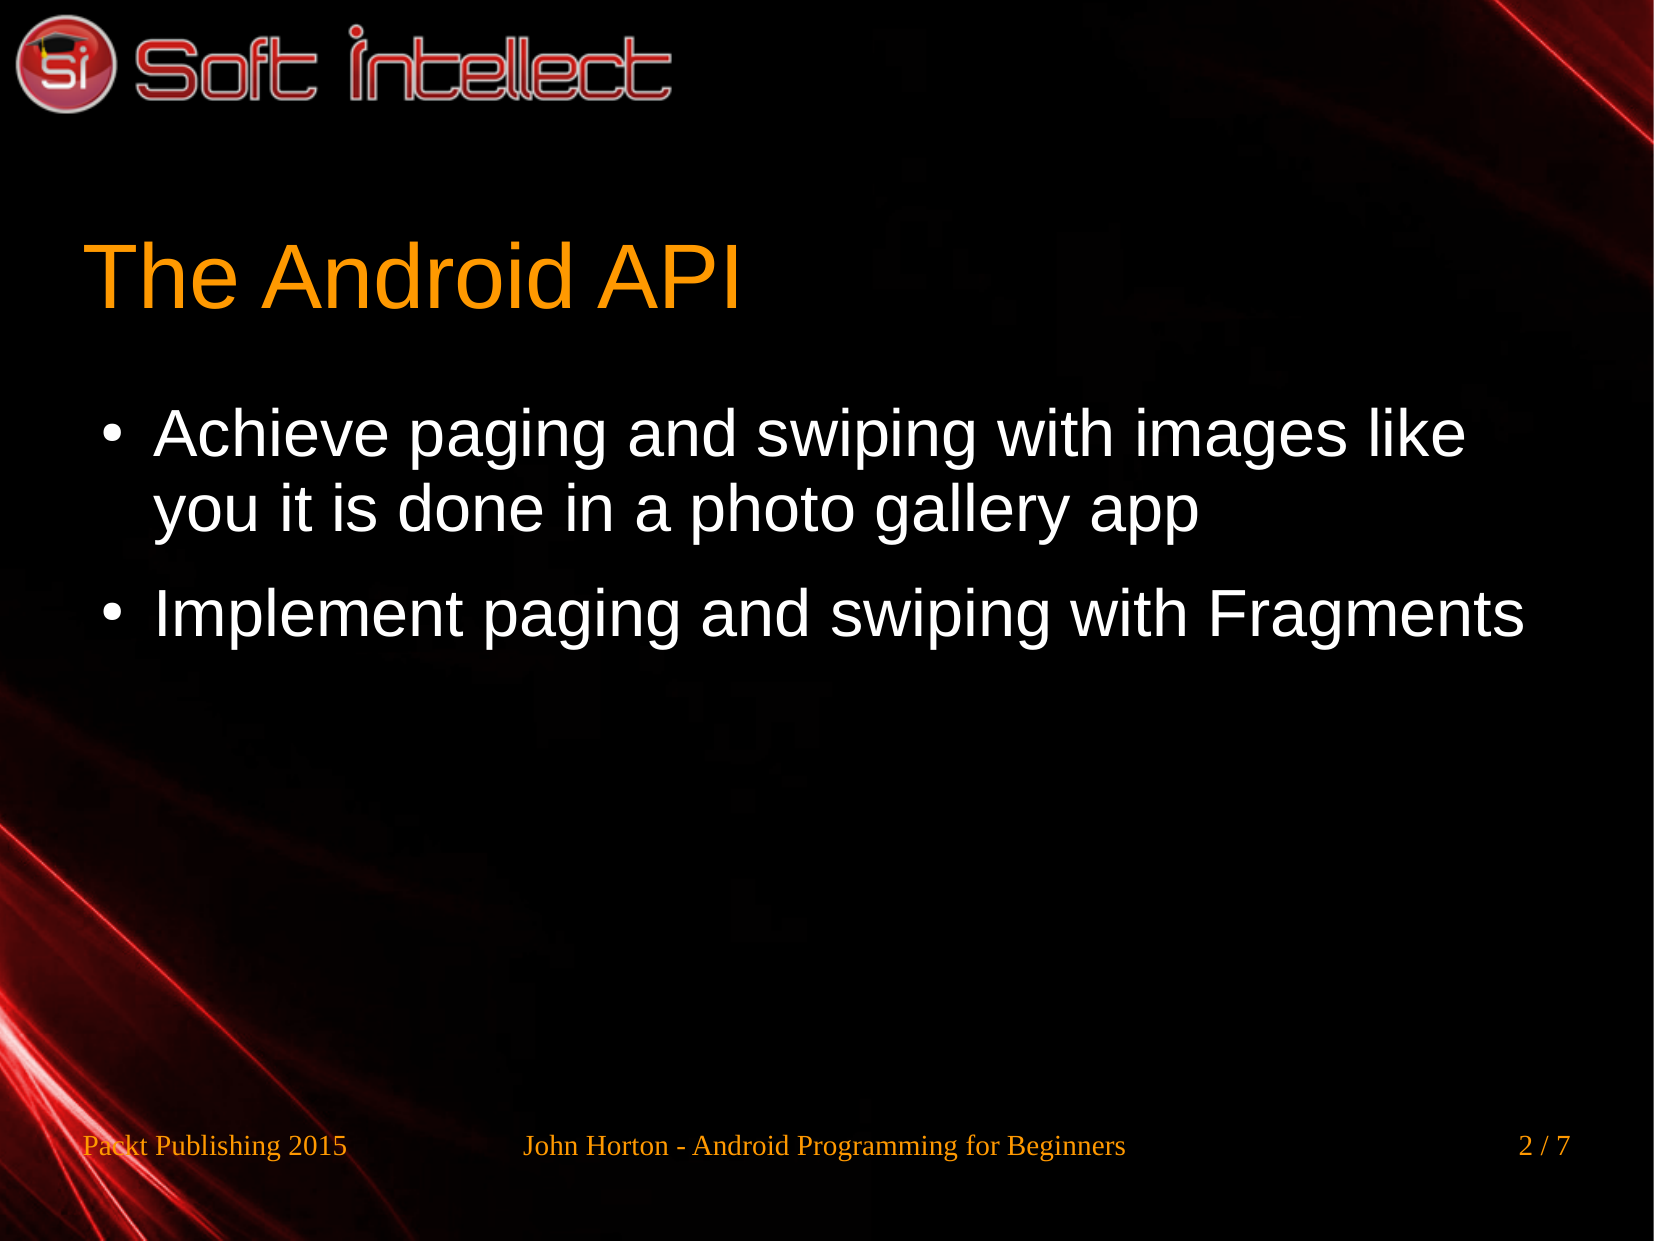

# The Android API
Achieve paging and swiping with images like you it is done in a photo gallery app
Implement paging and swiping with Fragments
Packt Publishing 2015
John Horton - Android Programming for Beginners
2